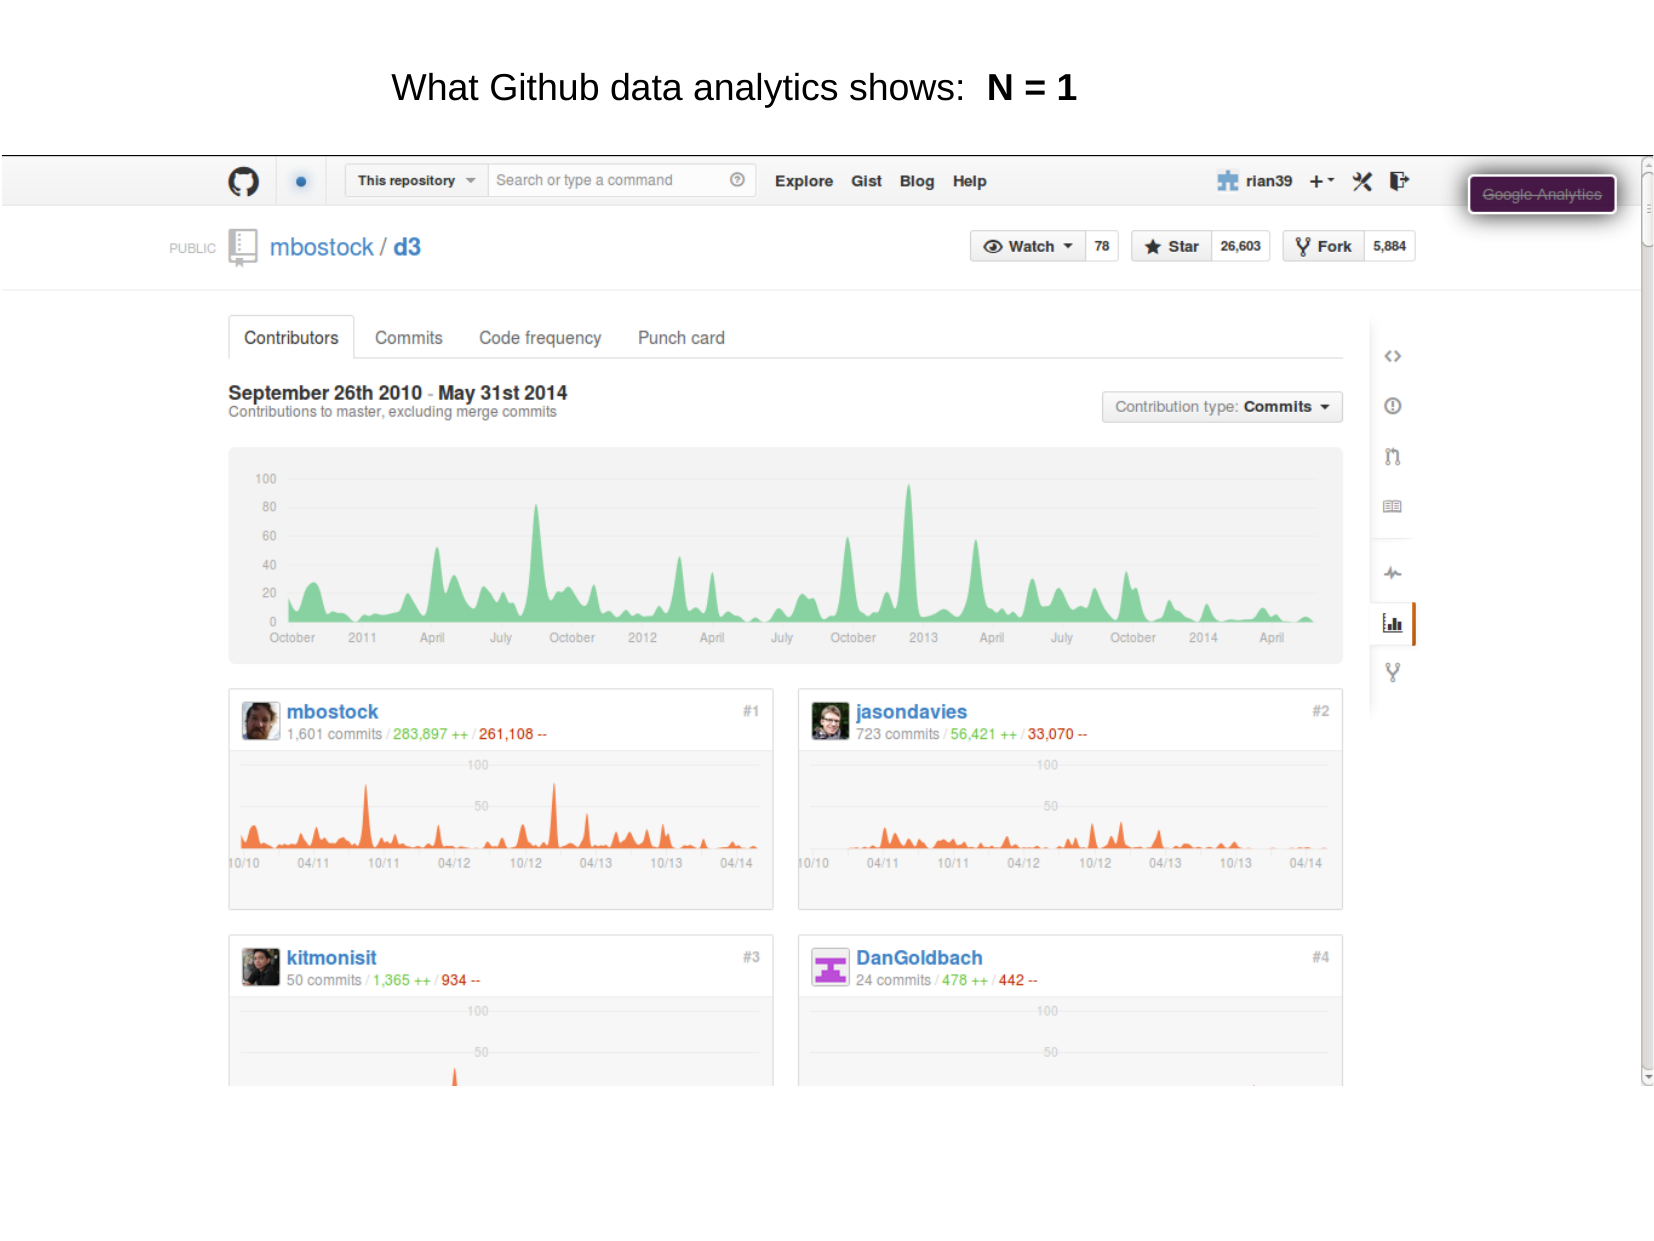

What Github data analytics shows: N = 1